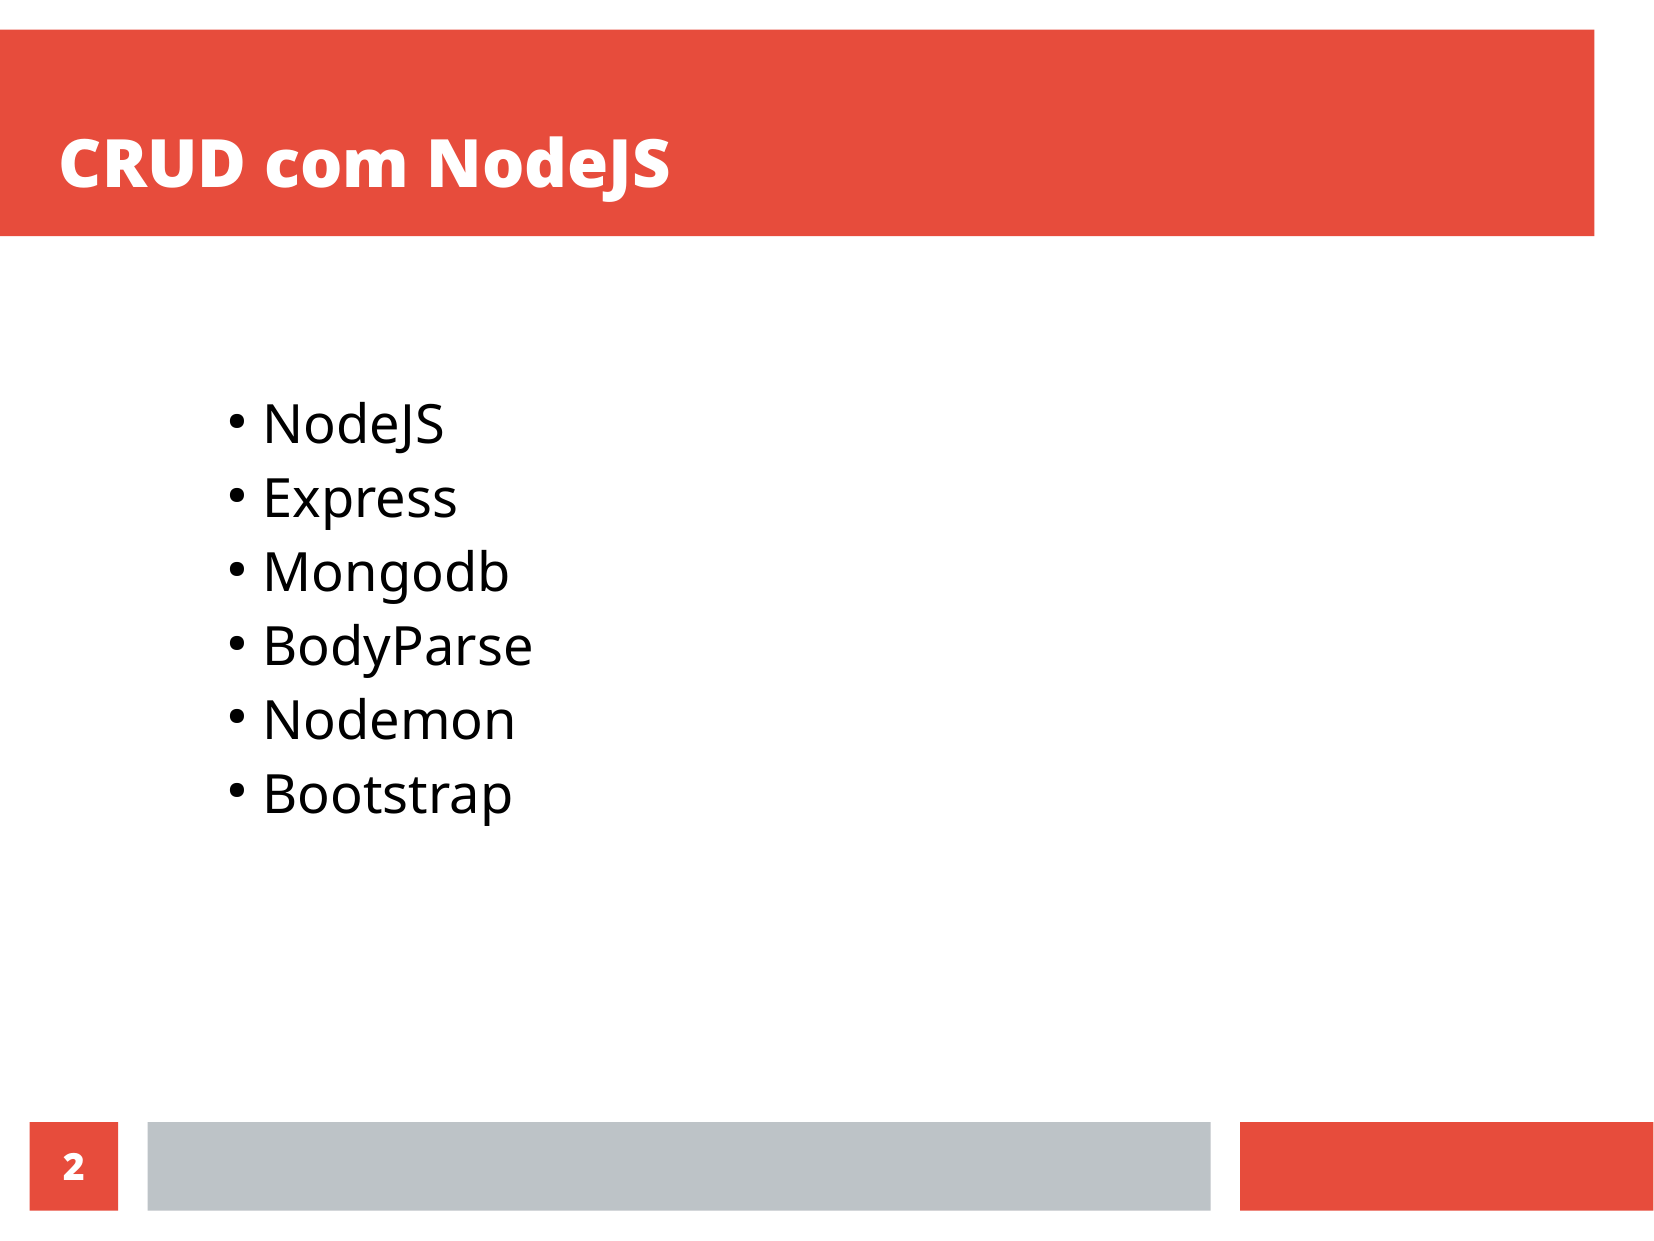

# CRUD com NodeJS
NodeJS
Express
Mongodb
BodyParse
Nodemon
Bootstrap
2